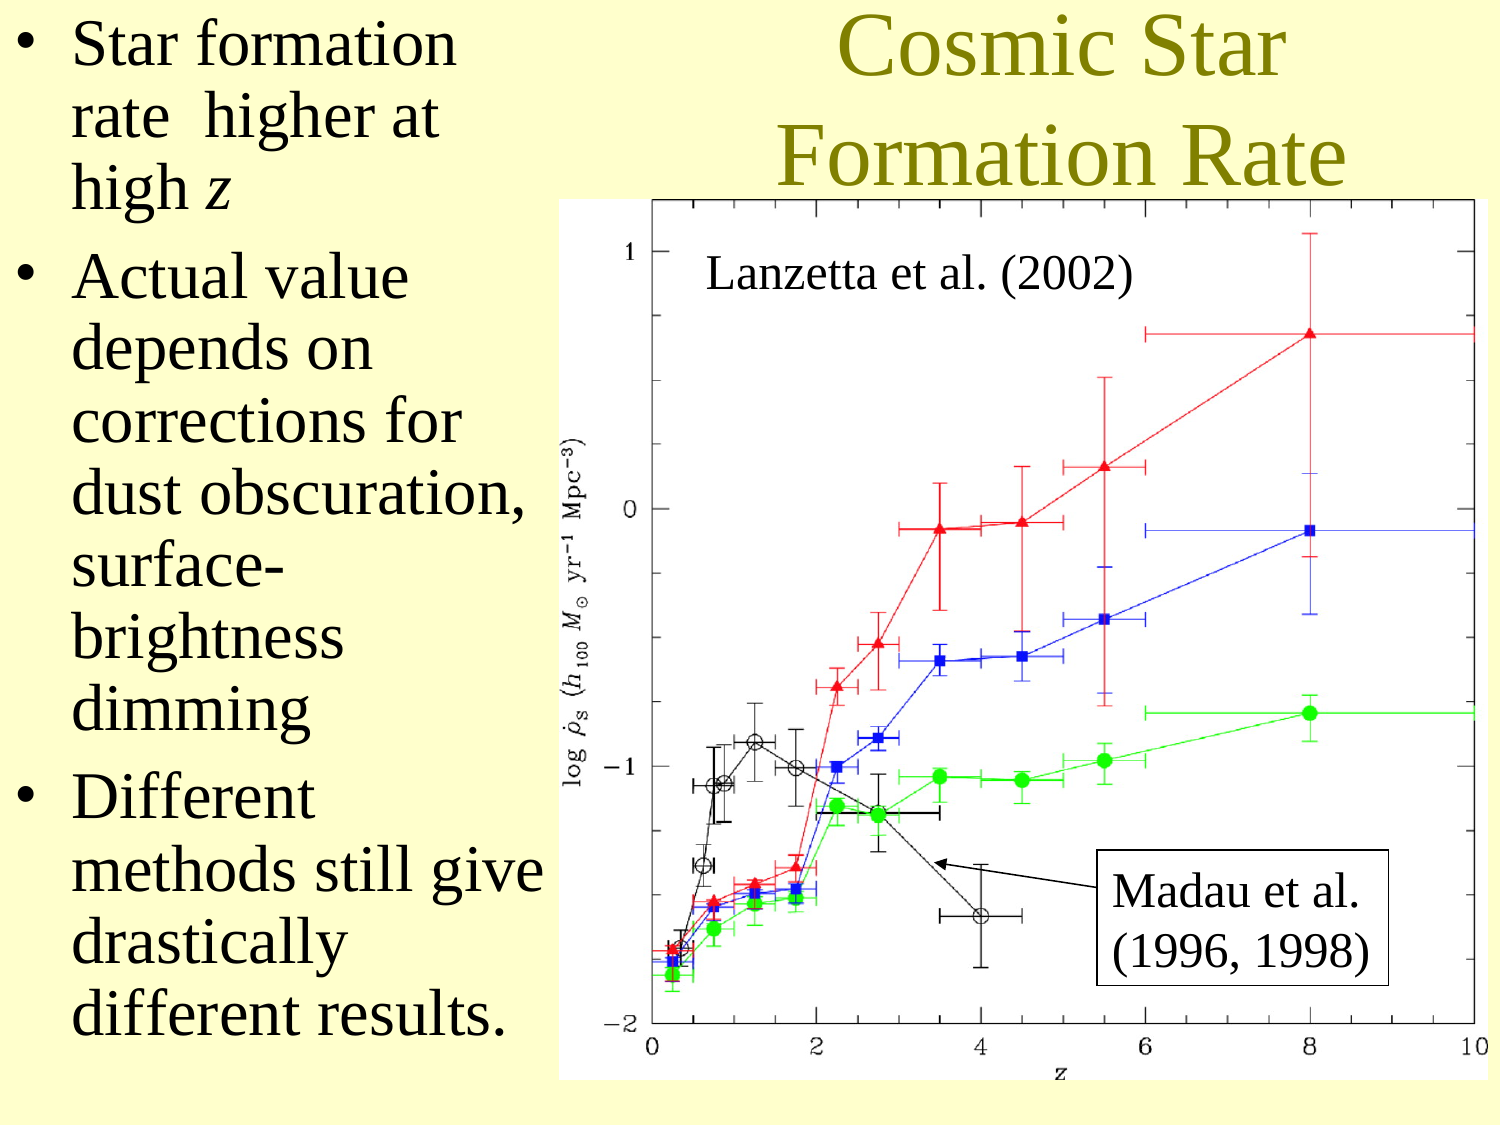

Star formation rate higher at high z
Actual value depends on corrections for dust obscuration, surface-brightness dimming
Different methods still give drastically different results.
# Cosmic Star Formation Rate
Lanzetta et al. (2002)
Madau et al.
(1996, 1998)